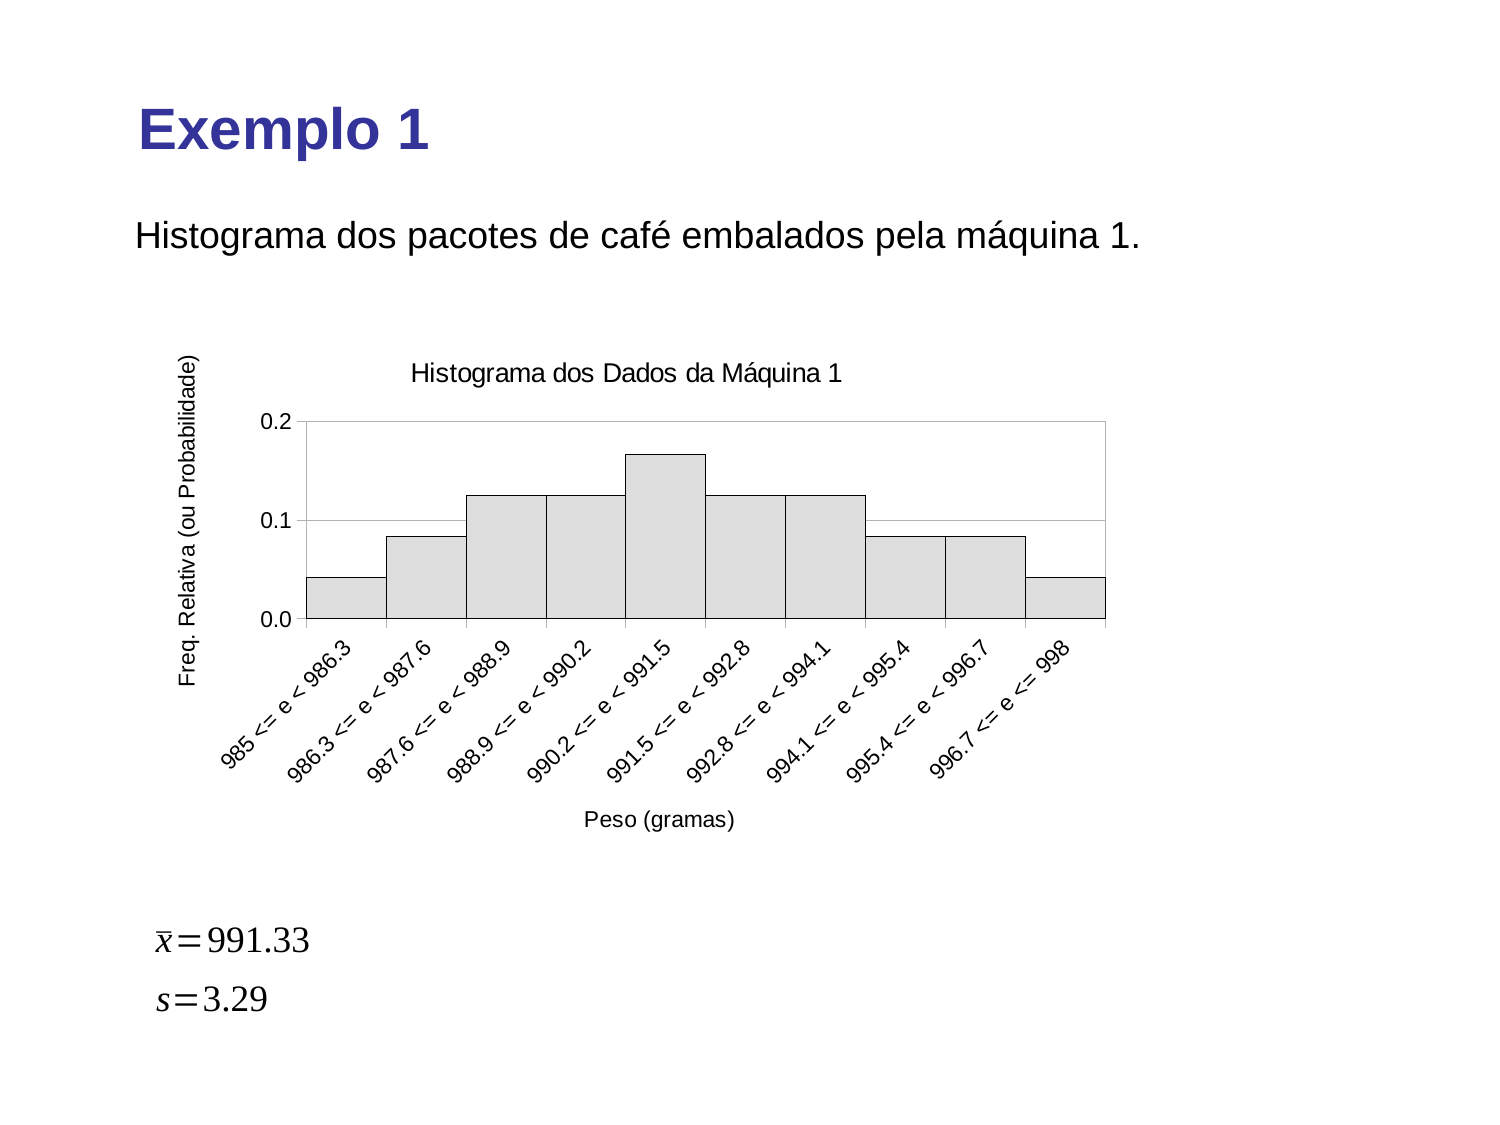

Exemplo 1
Histograma dos pacotes de café embalados pela máquina 1.
### Chart: Histograma dos Dados da Máquina 1
| Category | Freq. Relativa |
|---|---|
| 985 <= e < 986.3 | 0.0416666666666667 |
| 986.3 <= e < 987.6 | 0.0833333333333333 |
| 987.6 <= e < 988.9 | 0.125 |
| 988.9 <= e < 990.2 | 0.125 |
| 990.2 <= e < 991.5 | 0.166666666666667 |
| 991.5 <= e < 992.8 | 0.125 |
| 992.8 <= e < 994.1 | 0.125 |
| 994.1 <= e < 995.4 | 0.0833333333333333 |
| 995.4 <= e < 996.7 | 0.0833333333333333 |
| 996.7 <= e <= 998 | 0.0416666666666667 |